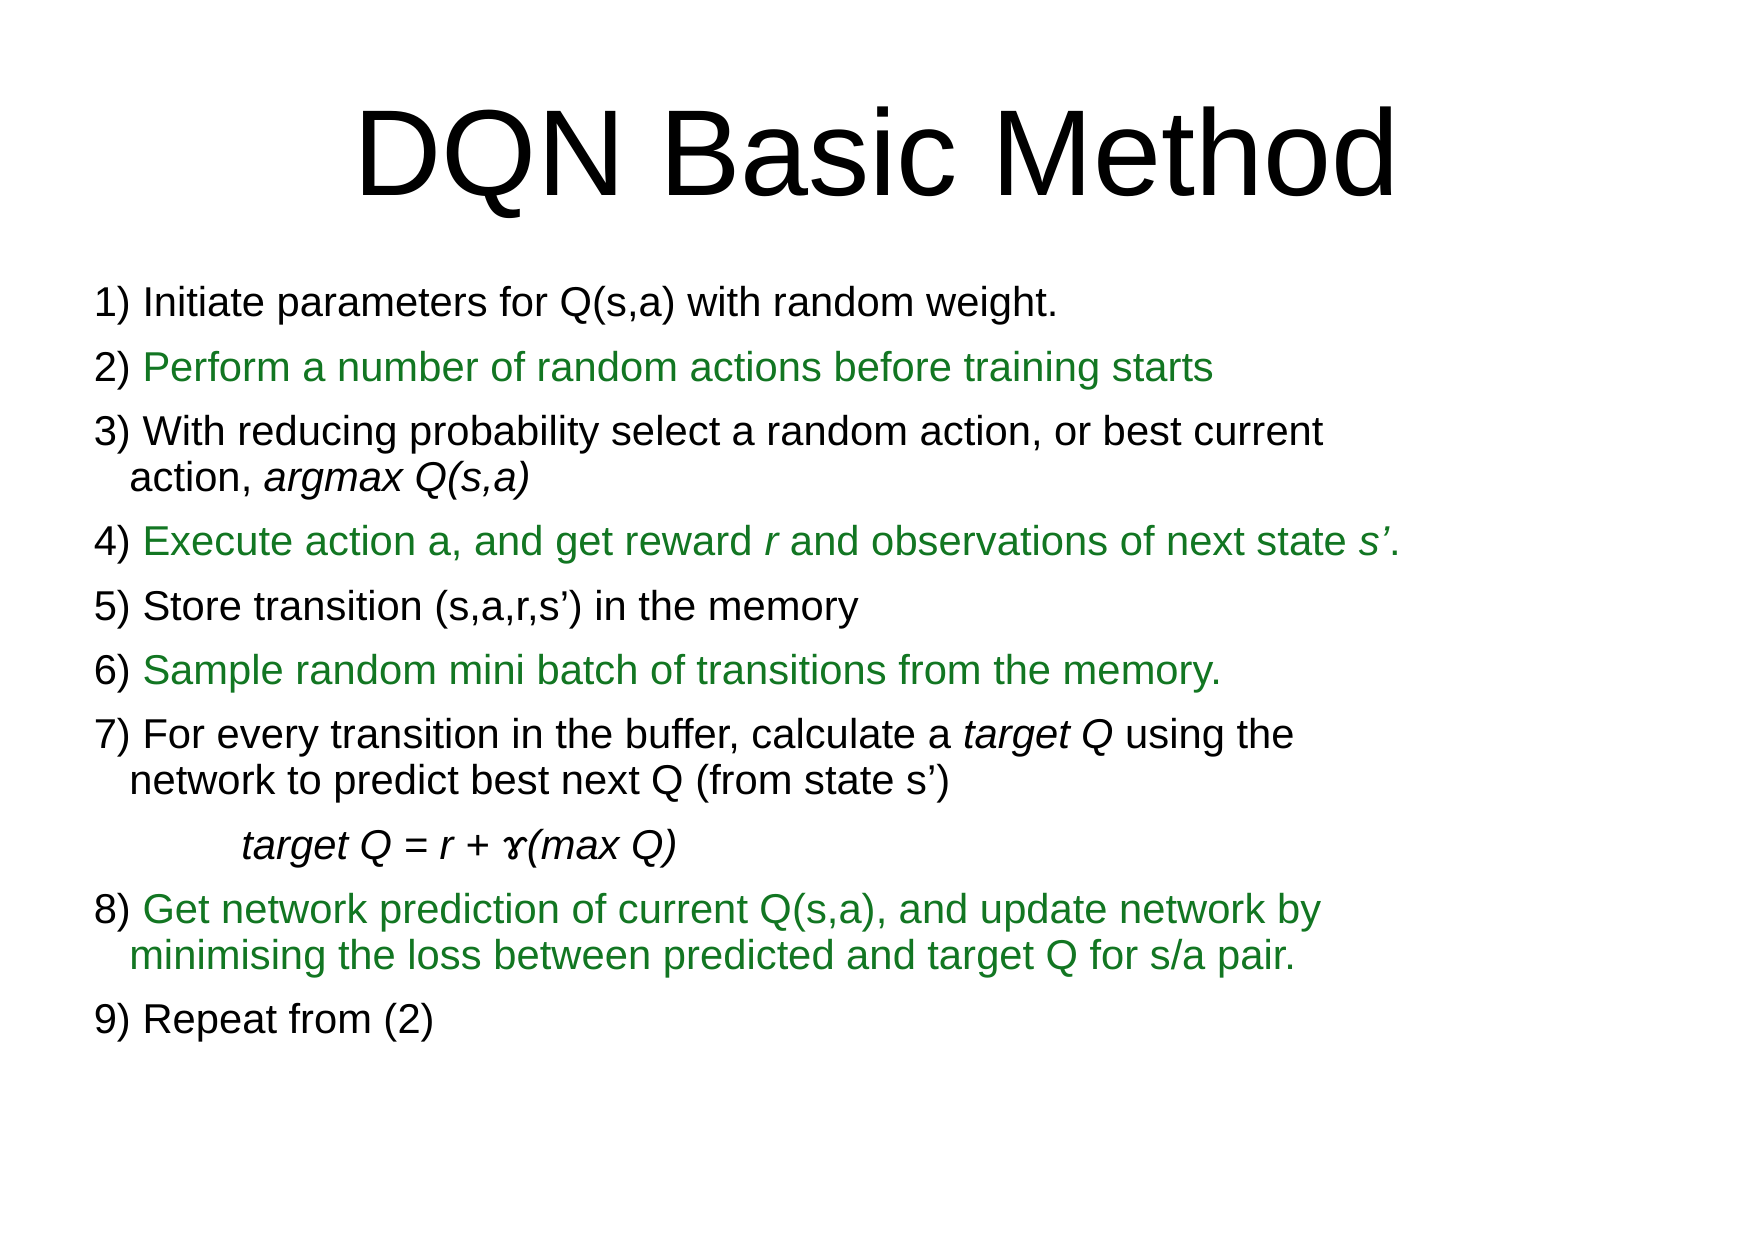

# DQN Basic Method
 Initiate parameters for Q(s,a) with random weight.
 Perform a number of random actions before training starts
 With reducing probability select a random action, or best current action, argmax Q(s,a)
 Execute action a, and get reward r and observations of next state s’.
 Store transition (s,a,r,s’) in the memory
 Sample random mini batch of transitions from the memory.
 For every transition in the buffer, calculate a target Q using the network to predict best next Q (from state s’)
		target Q = r + ɤ(max Q)
 Get network prediction of current Q(s,a), and update network by minimising the loss between predicted and target Q for s/a pair.
 Repeat from (2)